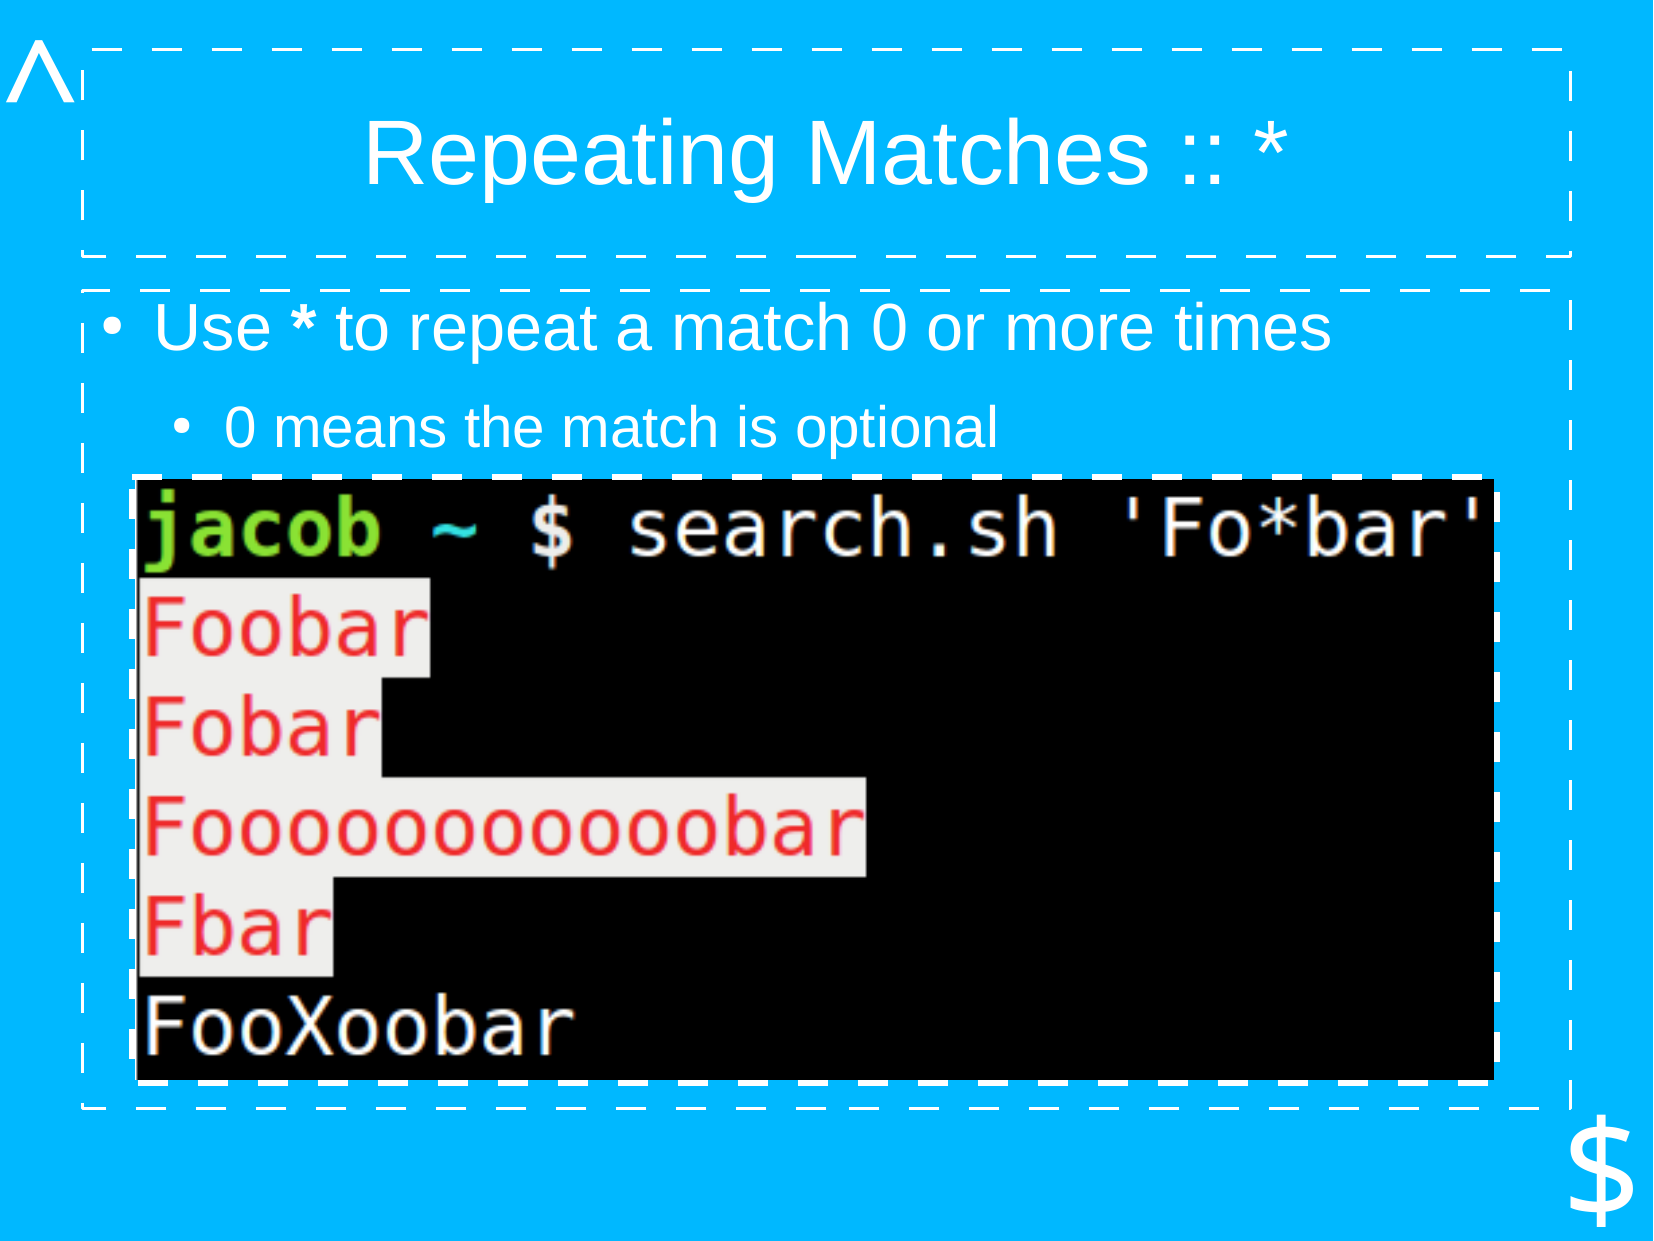

# Repeating Matches :: *
Use * to repeat a match 0 or more times
0 means the match is optional